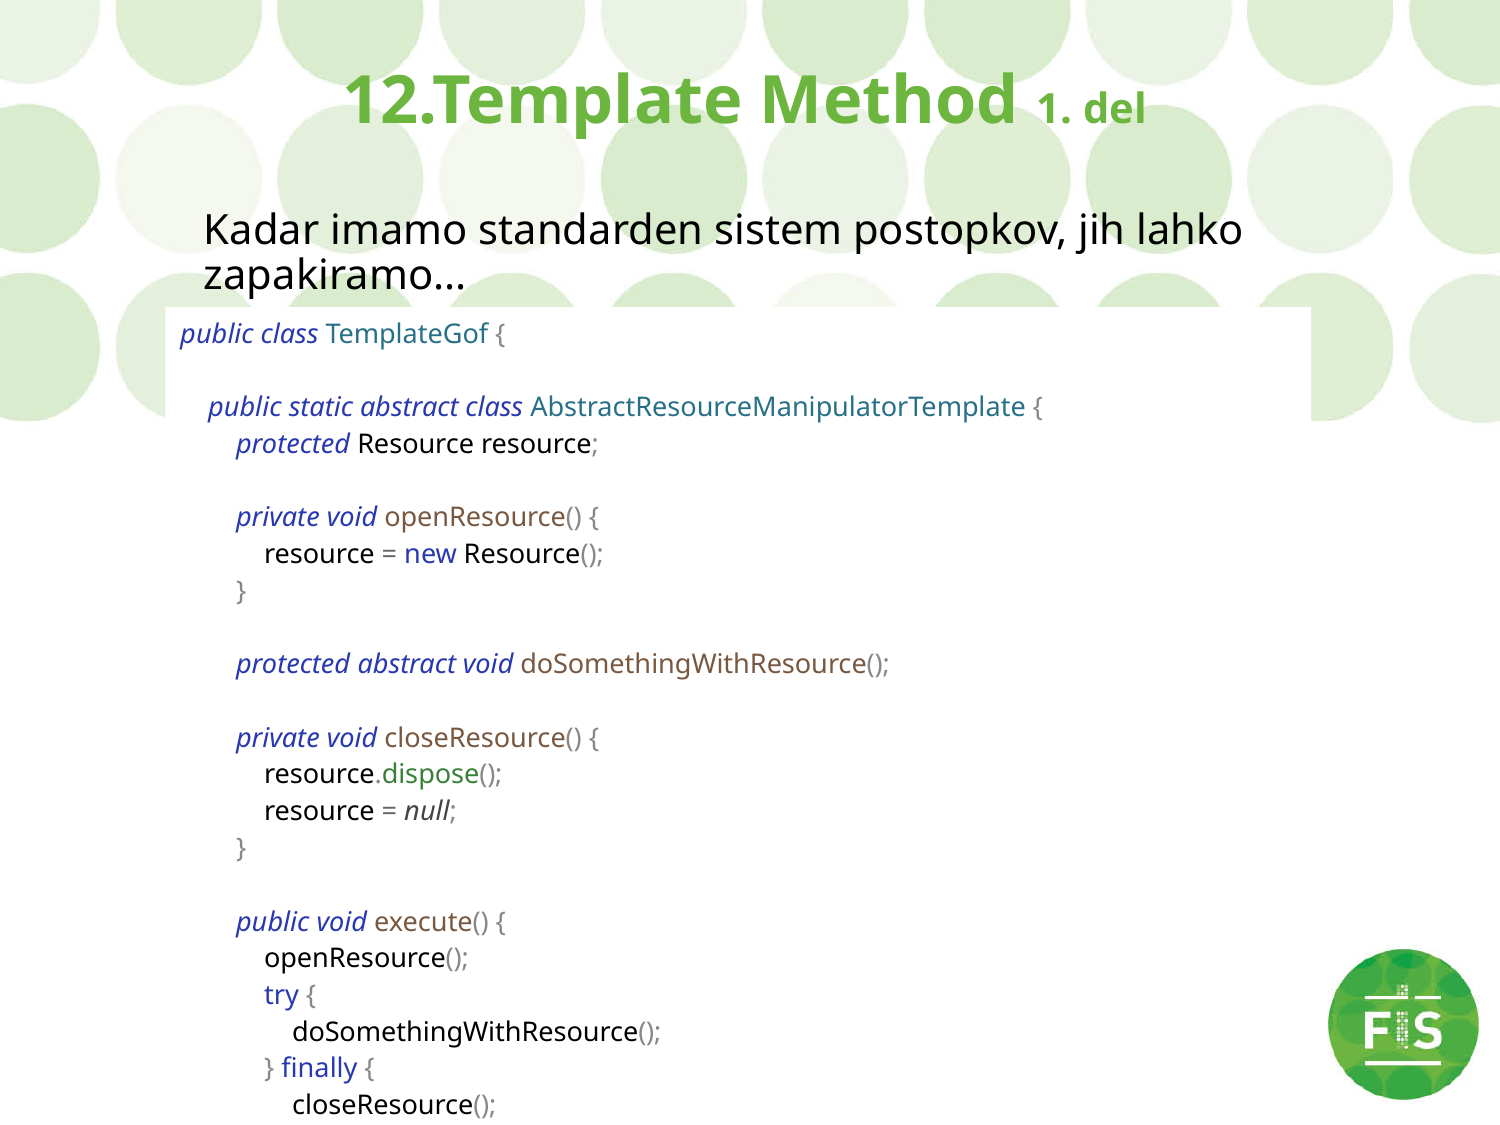

# 12.Template Method 1. del
Kadar imamo standarden sistem postopkov, jih lahko zapakiramo...
public class TemplateGof {
 public static abstract class AbstractResourceManipulatorTemplate {
 protected Resource resource;
 private void openResource() {
 resource = new Resource();
 }
 protected abstract void doSomethingWithResource();
 private void closeResource() {
 resource.dispose();
 resource = null;
 }
 public void execute() {
 openResource();
 try {
 doSomethingWithResource();
 } finally {
 closeResource();
 }
 }
 }